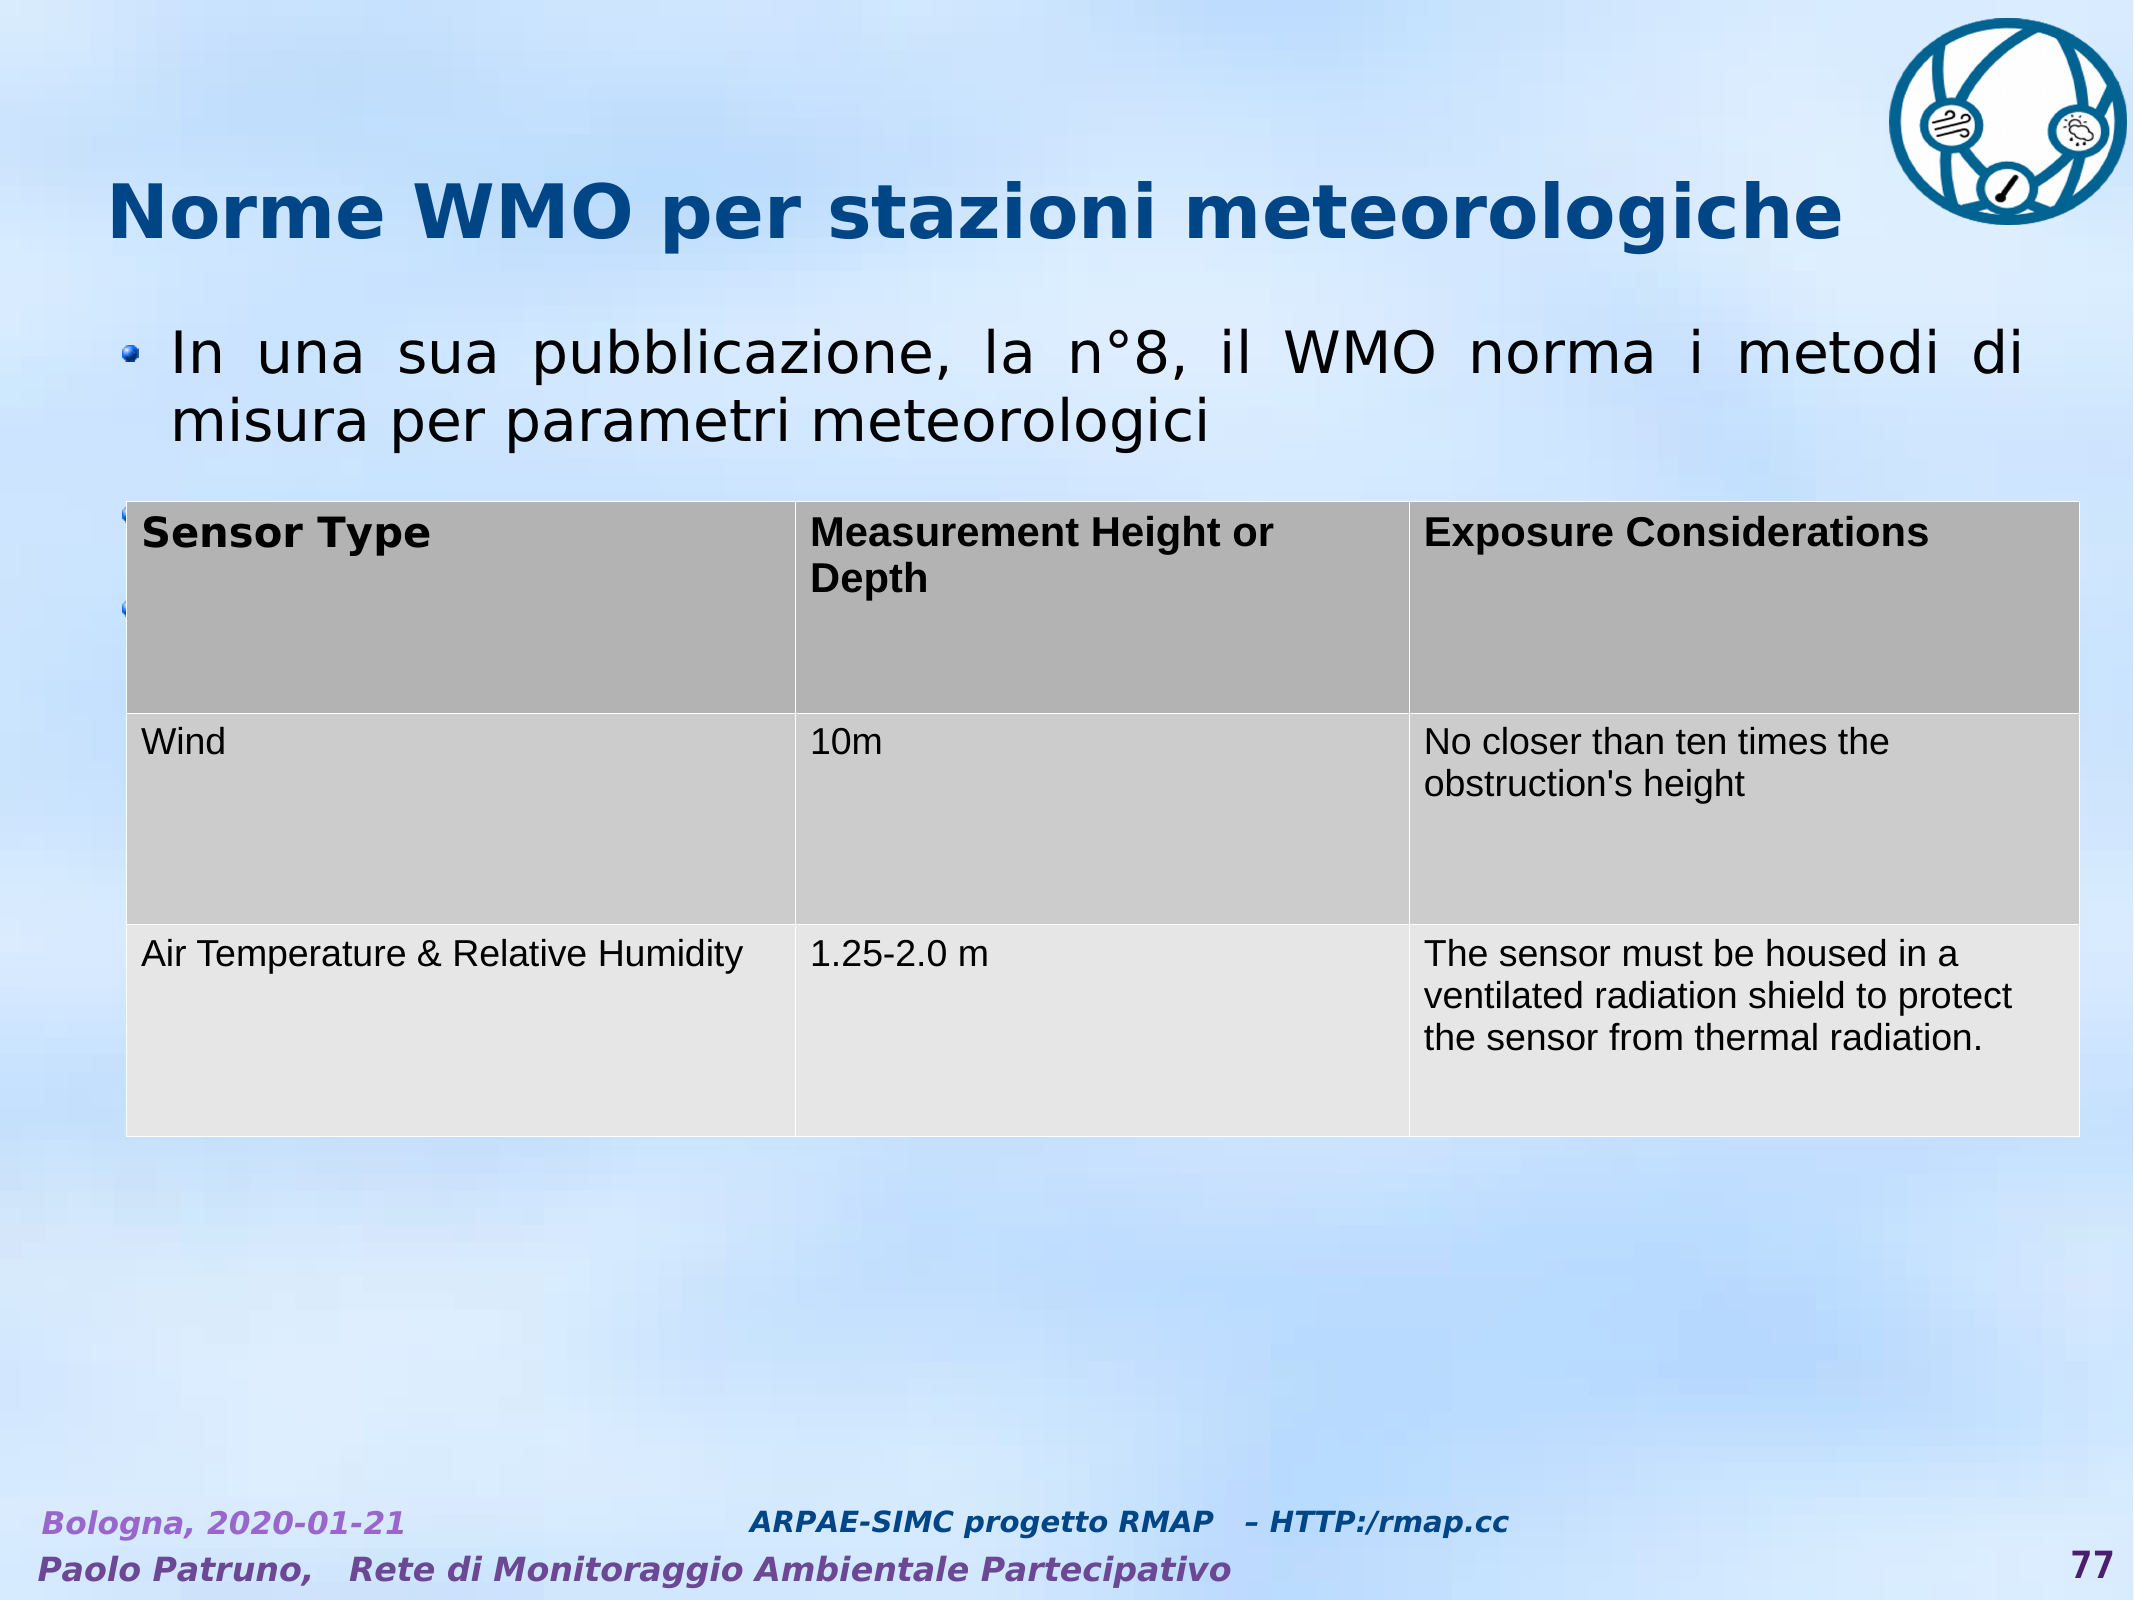

# Norme WMO per stazioni meteorologiche
In una sua pubblicazione, la n°8, il WMO norma i metodi di misura per parametri meteorologici
| Sensor Type | Measurement Height or Depth | Exposure Considerations |
| --- | --- | --- |
| Wind | 10m | No closer than ten times the obstruction's height |
| Air Temperature & Relative Humidity | 1.25-2.0 m | The sensor must be housed in a ventilated radiation shield to protect the sensor from thermal radiation. |